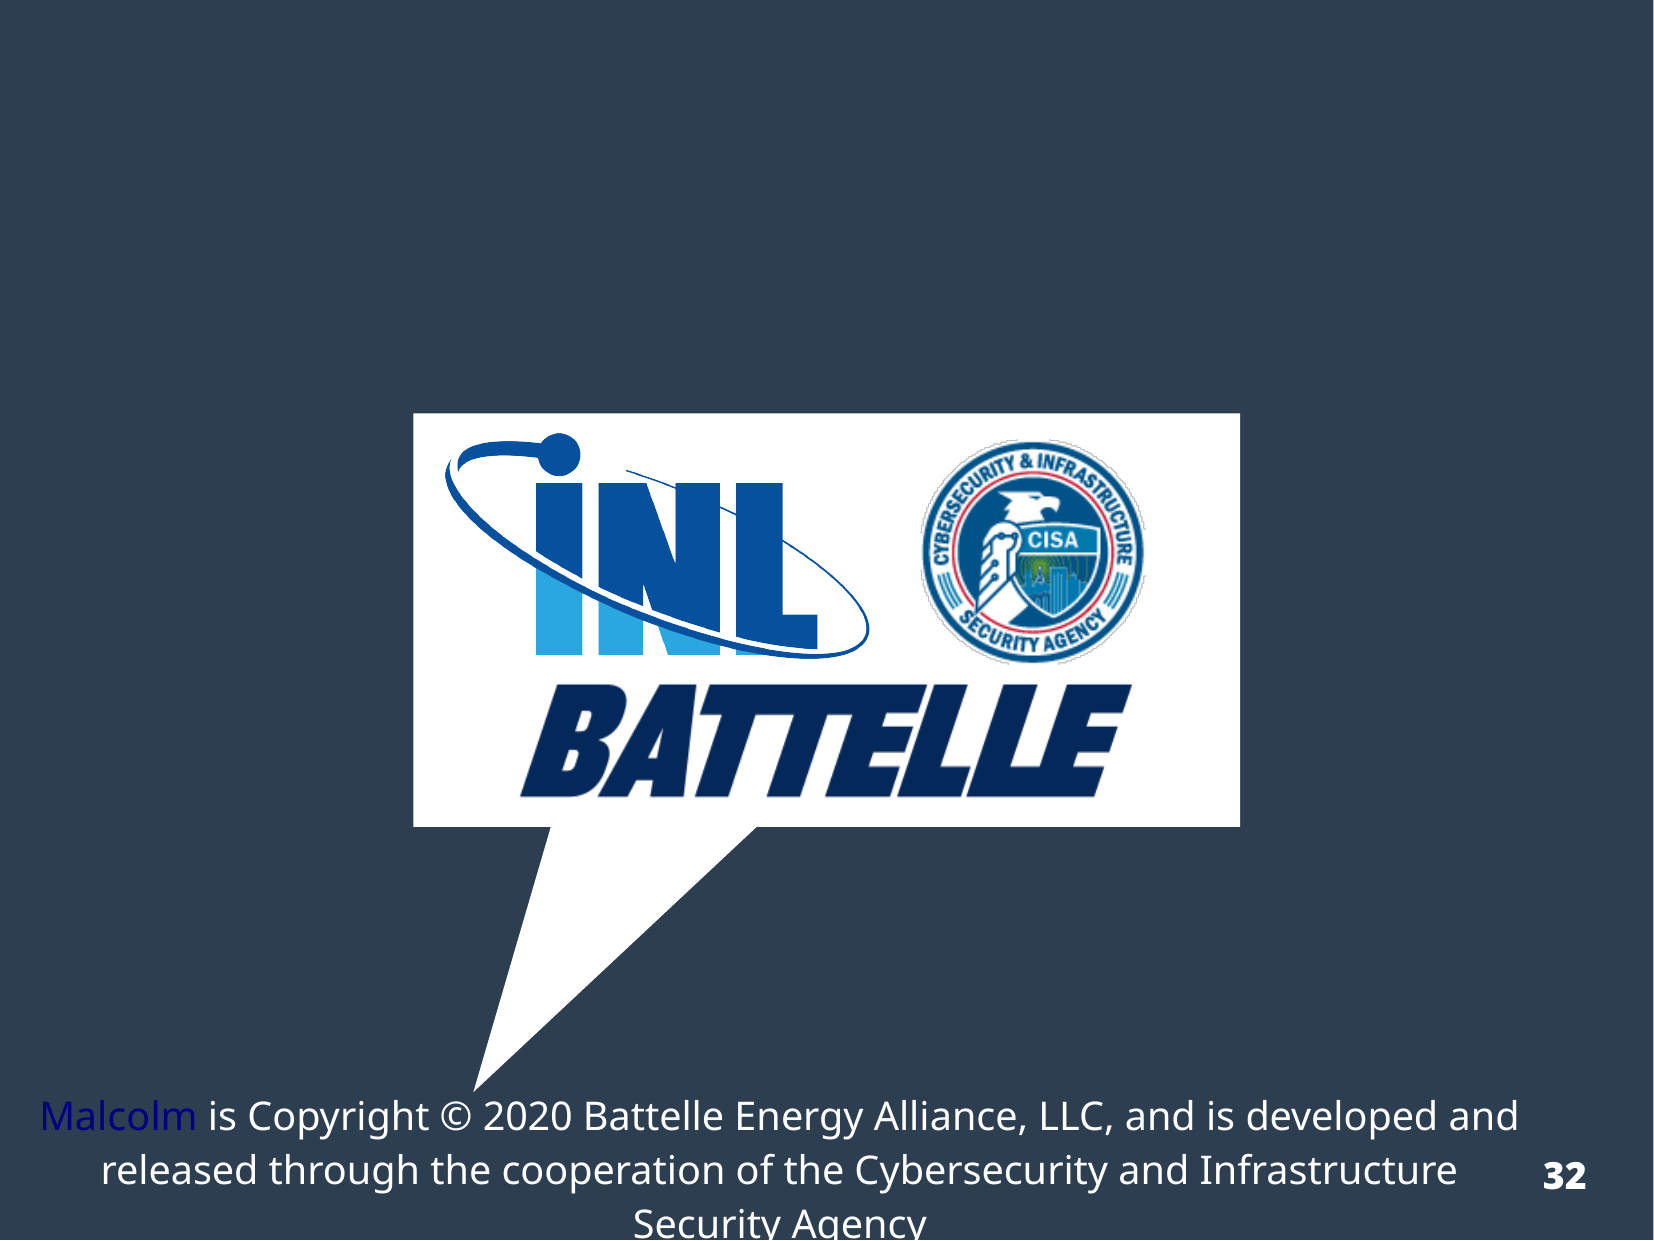

Malcolm is Copyright © 2020 Battelle Energy Alliance, LLC, and is developed and released through the cooperation of the Cybersecurity and Infrastructure Security Agency
of the US Department of Homeland Security.
32